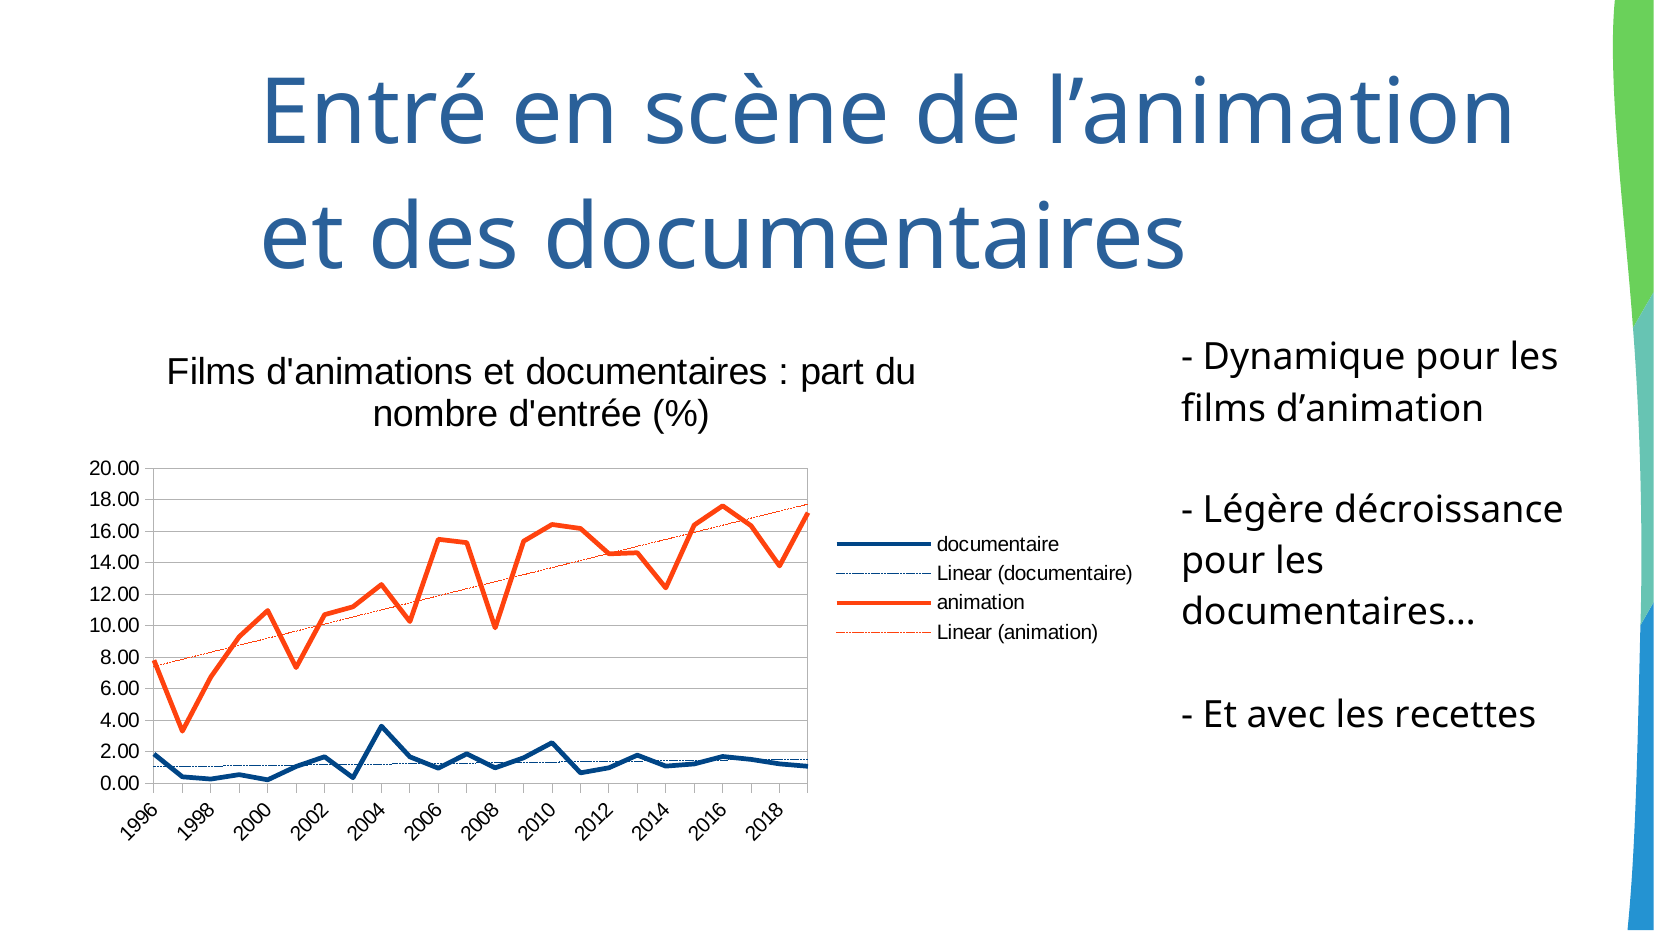

# Entré en scène de l’animation et des documentaires
### Chart: Films d'animations et documentaires : part du nombre d'entrée (%)
| Category | documentaire | animation |
|---|---|---|
| 1996 | 1.85571183180823 | 7.81101999701226 |
| 1997 | 0.41144787938966 | 3.30770805652955 |
| 1998 | 0.26671925953721 | 6.75025098743894 |
| 1999 | 0.5496643088103 | 9.30331542796193 |
| 2000 | 0.218922270500427 | 10.9640869082092 |
| 2001 | 1.06525643526569 | 7.34539191162662 |
| 2002 | 1.68565252536066 | 10.7028664844974 |
| 2003 | 0.353223211044686 | 11.203105574126 |
| 2004 | 3.62571116937946 | 12.619366586152 |
| 2005 | 1.67612501361945 | 10.264052253848 |
| 2006 | 0.958898519228685 | 15.4877188082549 |
| 2007 | 1.86967285212927 | 15.2770613536555 |
| 2008 | 0.978935821417696 | 9.86625710693458 |
| 2009 | 1.61561899840269 | 15.3680620220585 |
| 2010 | 2.5771107862612 | 16.4306113332749 |
| 2011 | 0.659683817866256 | 16.1747217063845 |
| 2012 | 0.982316751339639 | 14.5685996515589 |
| 2013 | 1.78566176856174 | 14.6362356490227 |
| 2014 | 1.08801252742716 | 12.4041944266207 |
| 2015 | 1.22903426435484 | 16.3906971598878 |
| 2016 | 1.69921694912995 | 17.6155134297772 |
| 2017 | 1.51474338763542 | 16.3501467776112 |
| 2018 | 1.2322317356111 | 13.7994578558374 |
| 2019 | 1.07767255548711 | 17.1801872988134 |- Dynamique pour les films d’animation
- Légère décroissance pour les documentaires…
- Et avec les recettes